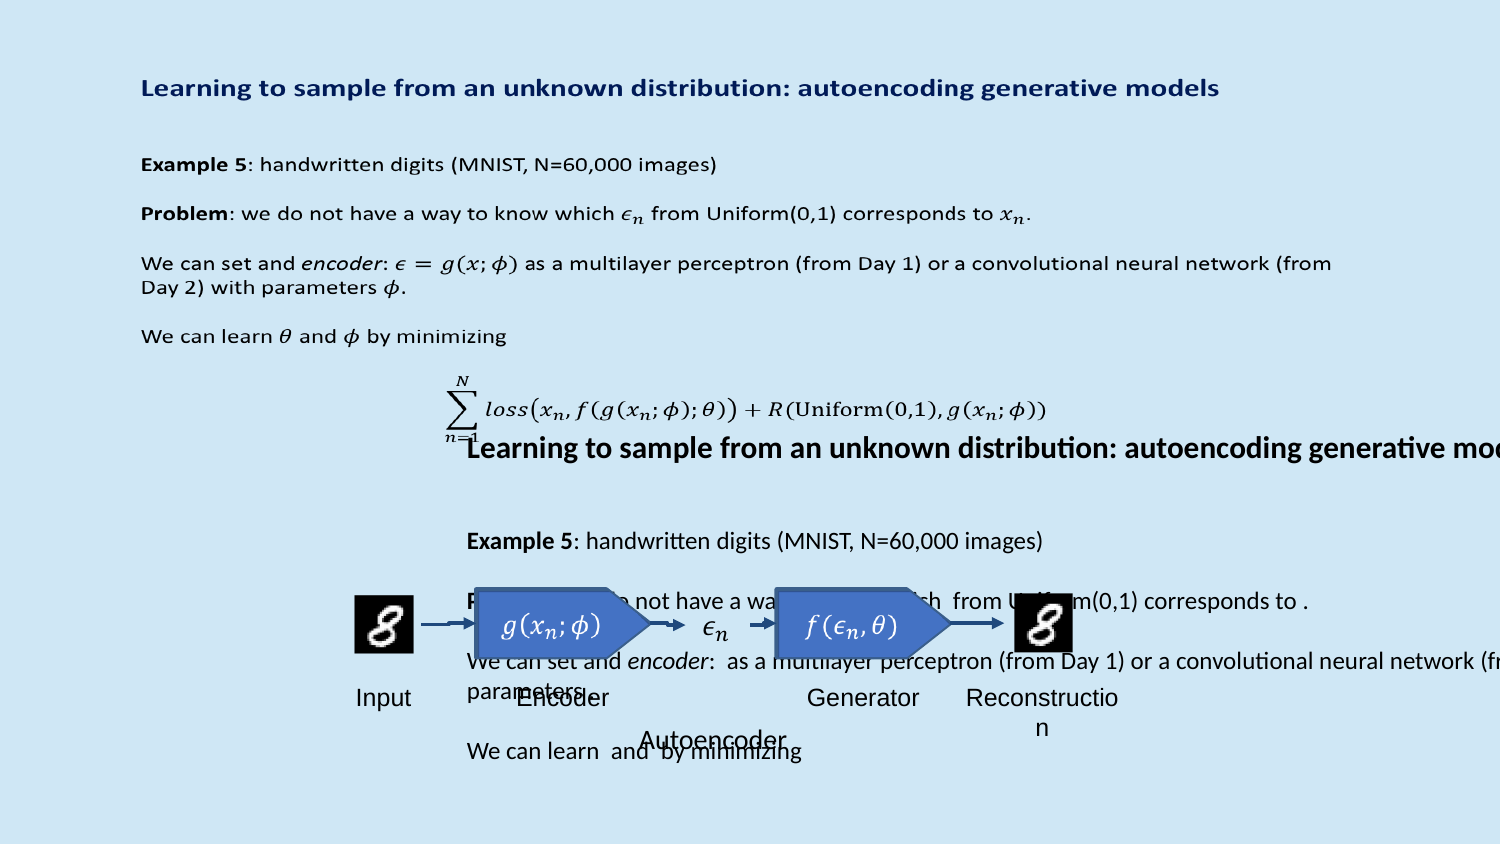

Learning to sample from an unknown distribution: autoencoding generative models
Example 5: handwritten digits (MNIST, N=60,000 images)
Problem: we do not have a way to know which from Uniform(0,1) corresponds to .
We can set and encoder: as a multilayer perceptron (from Day 1) or a convolutional neural network (from Day 2) with parameters .
We can learn and by minimizing
Input
Encoder
Generator
Reconstruction
Autoencoder